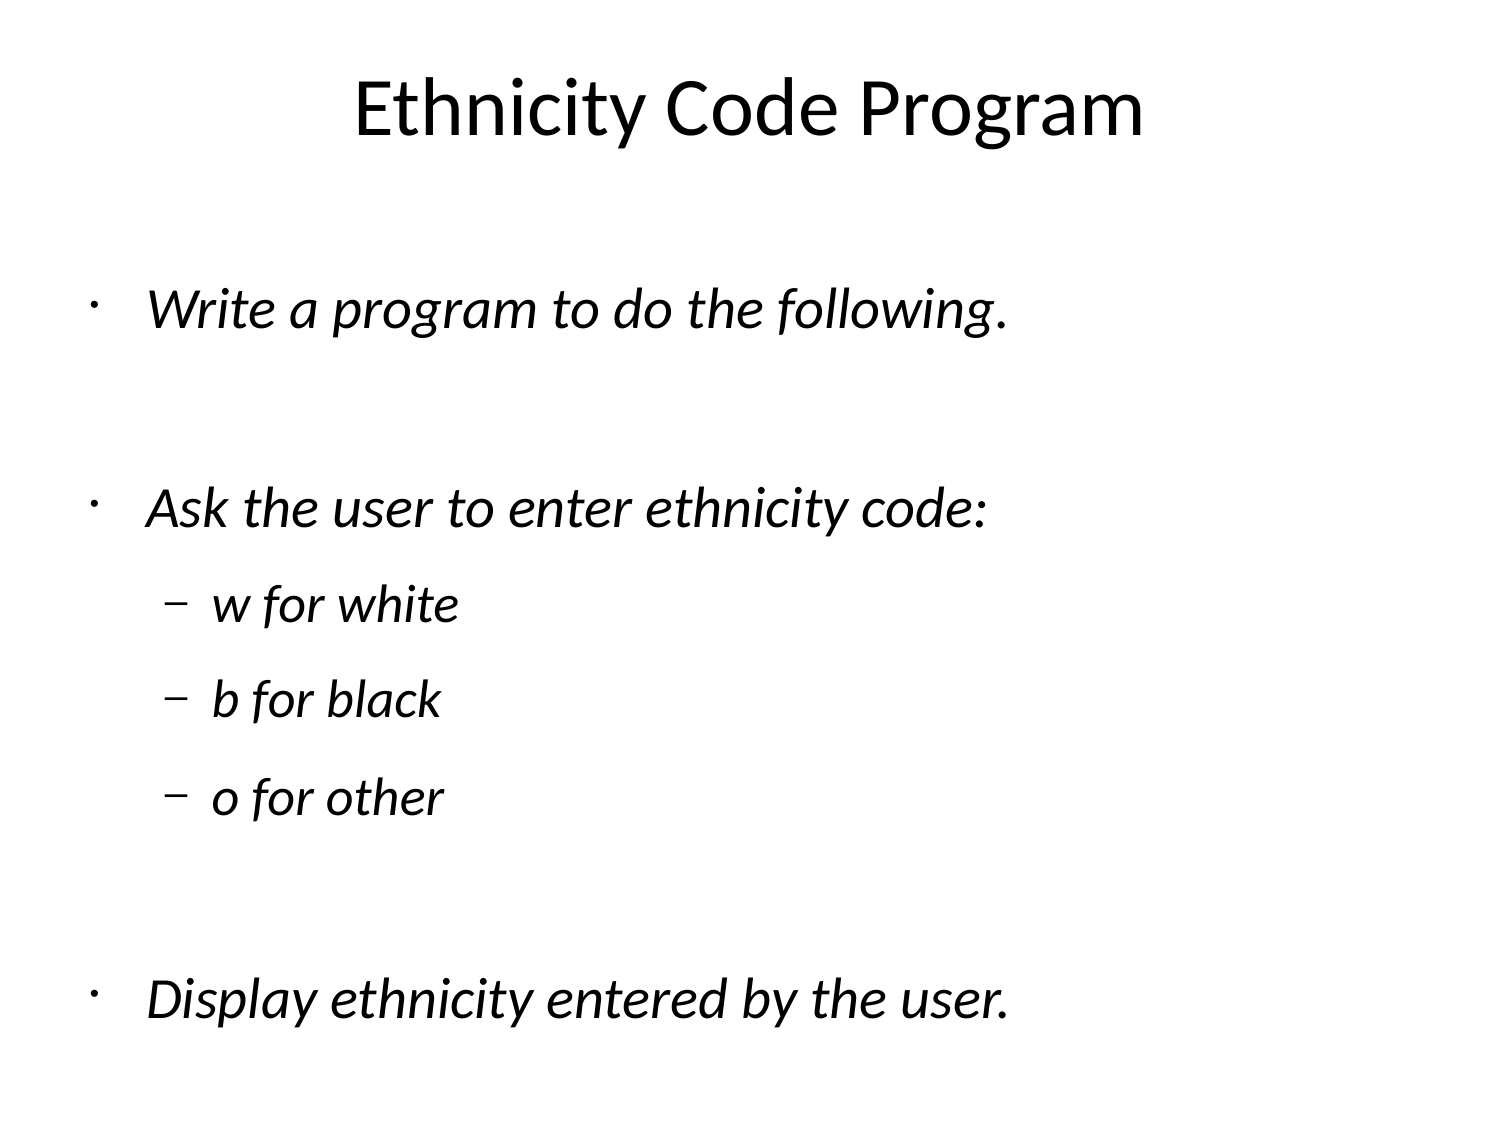

# Ethnicity Code Program
Write a program to do the following.
Ask the user to enter ethnicity code:
w for white
b for black
o for other
Display ethnicity entered by the user.